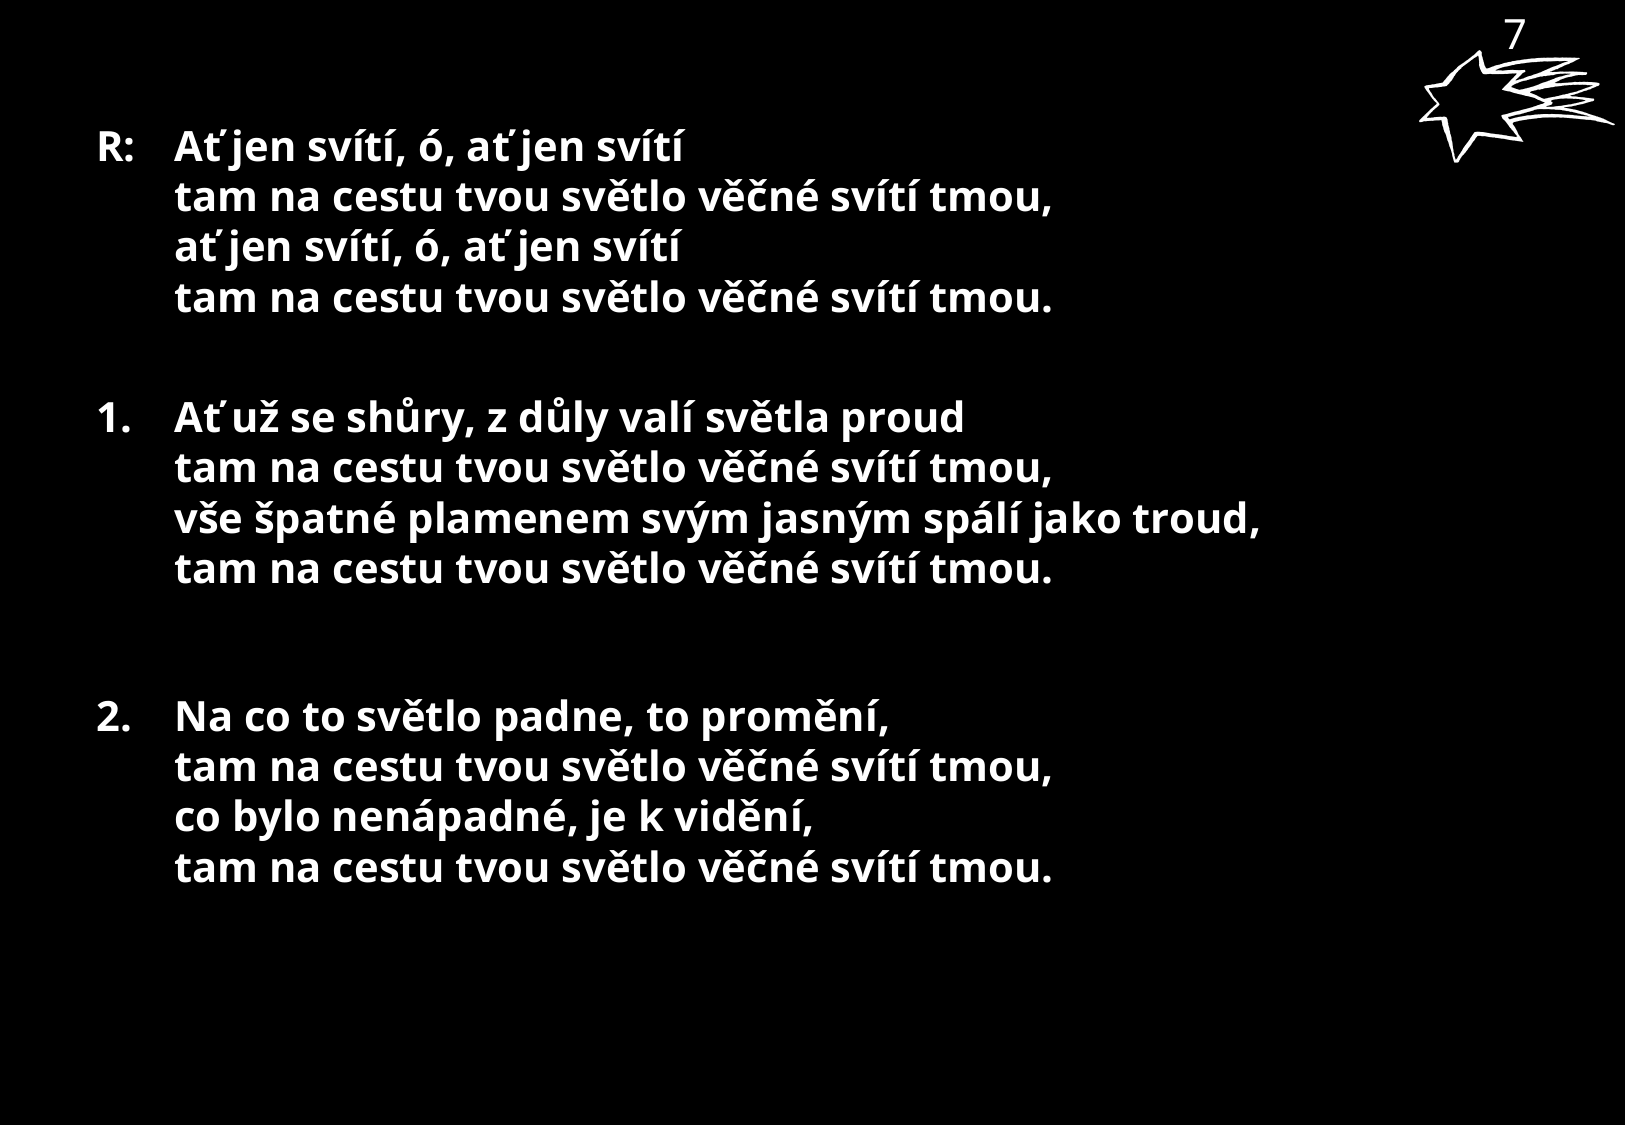

7
# R: 	Ať jen svítí, ó, ať jen svítí tam na cestu tvou světlo věčné svítí tmou, ať jen svítí, ó, ať jen svítí tam na cestu tvou světlo věčné svítí tmou.
Ať už se shůry, z důly valí světla proud
tam na cestu tvou světlo věčné svítí tmou,
vše špatné plamenem svým jasným spálí jako troud,
tam na cestu tvou světlo věčné svítí tmou.
Na co to světlo padne, to promění,
tam na cestu tvou světlo věčné svítí tmou,
co bylo nenápadné, je k vidění,
tam na cestu tvou světlo věčné svítí tmou.